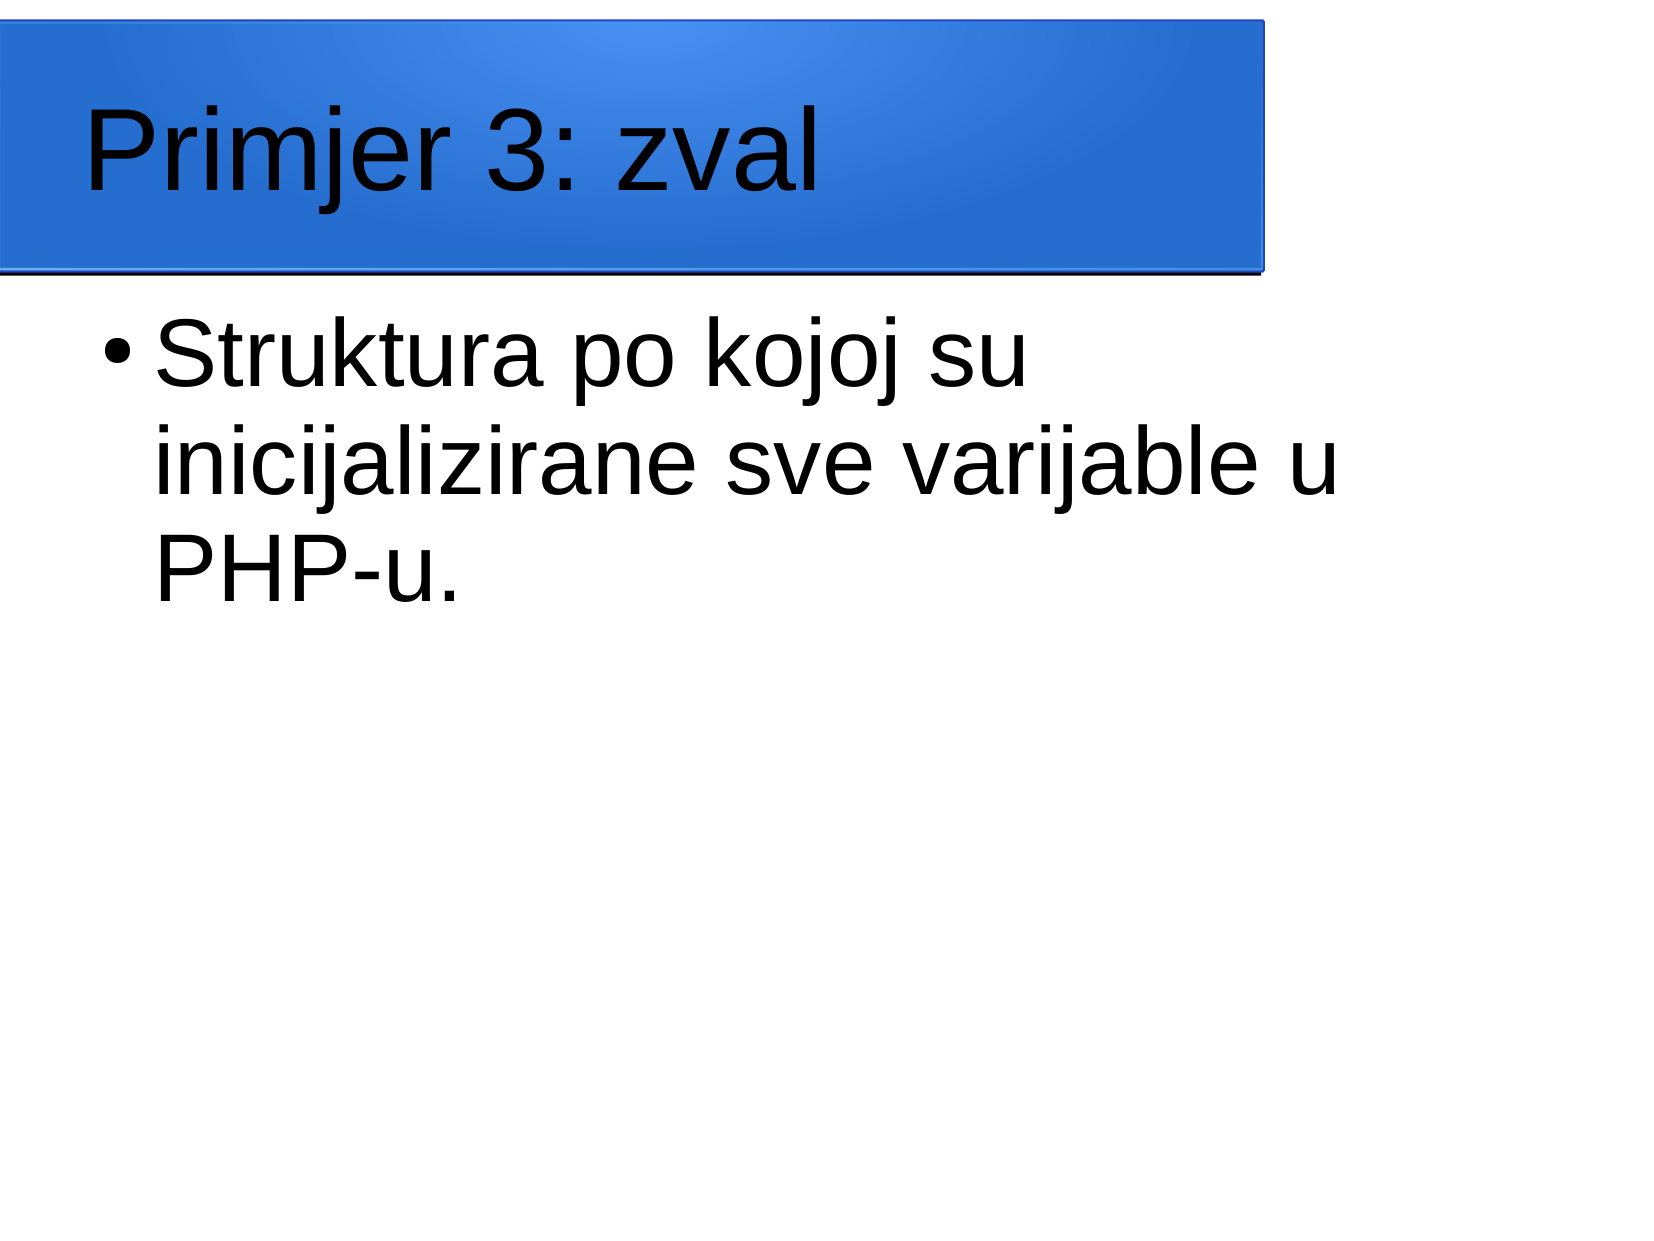

# Primjer 3: zval
Struktura po kojoj su inicijalizirane sve varijable u PHP-u.